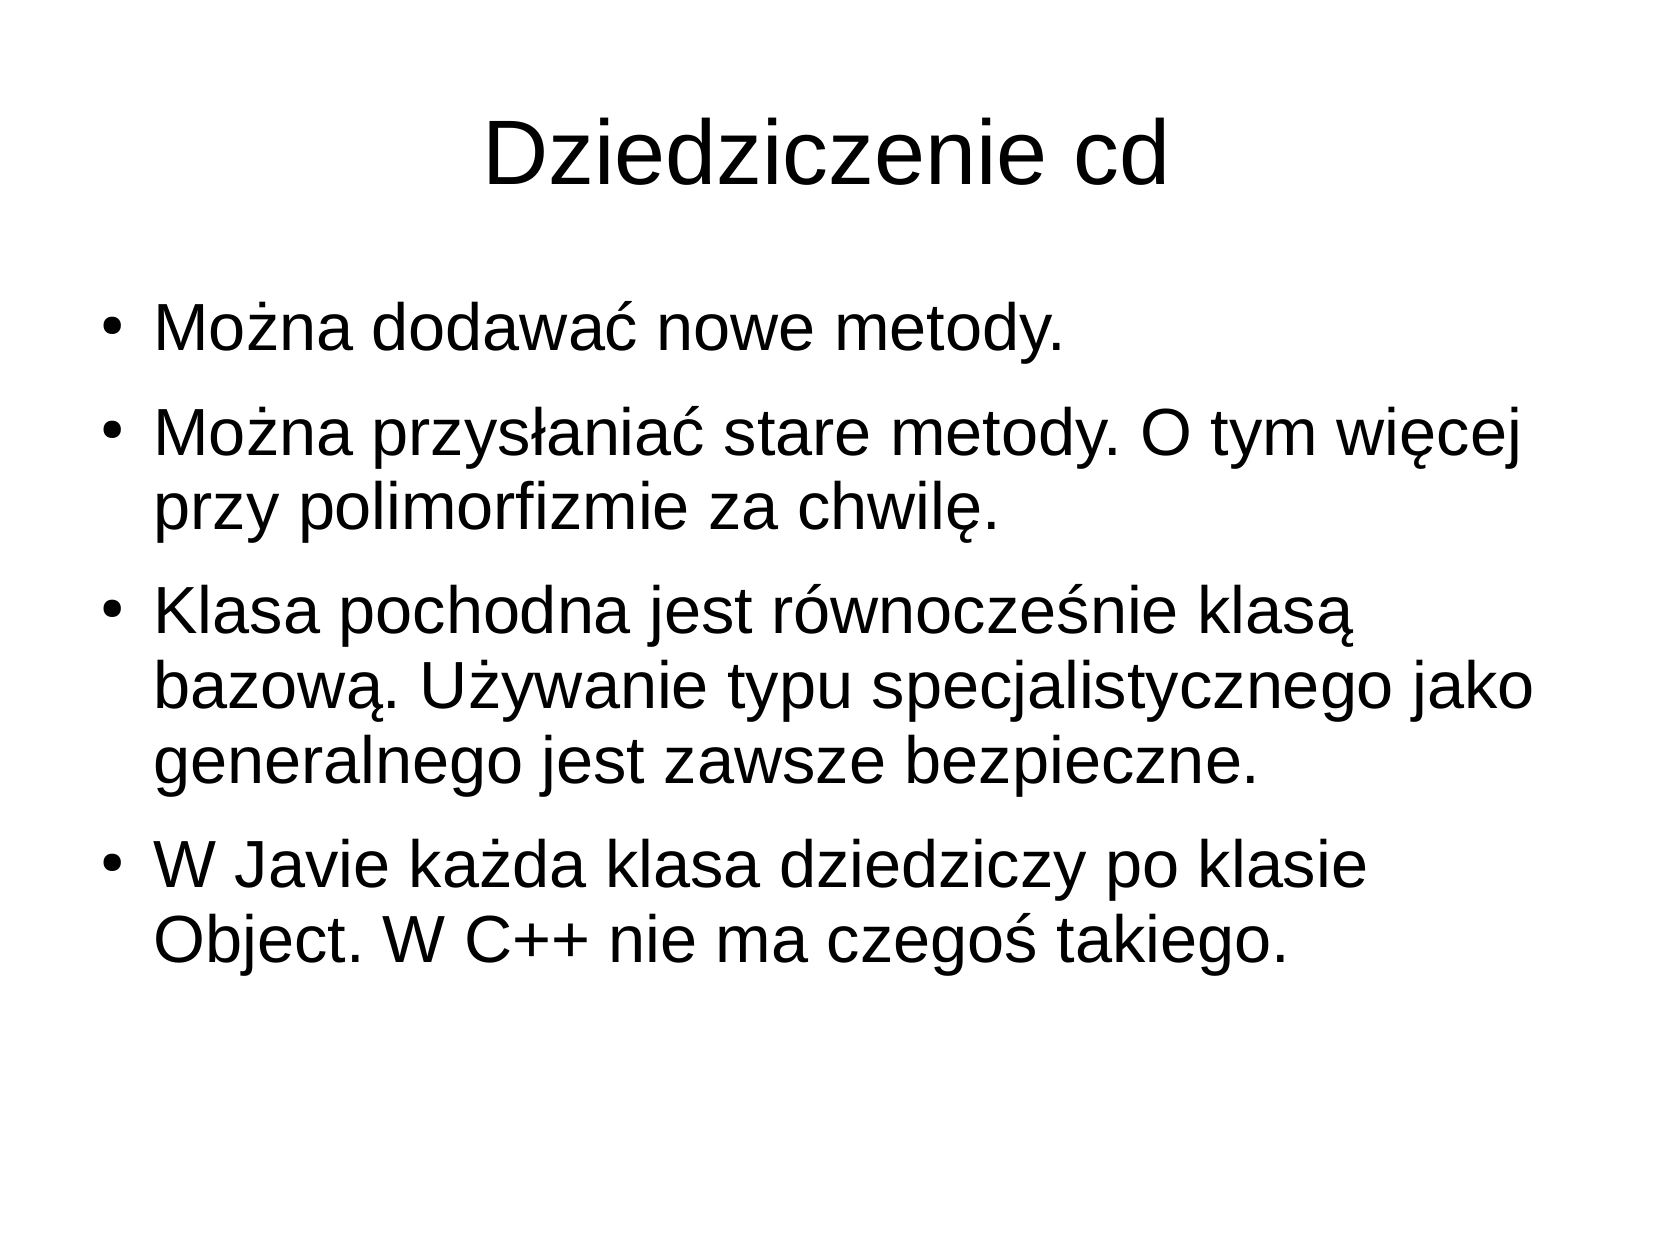

# Dziedziczenie cd
Można dodawać nowe metody.
Można przysłaniać stare metody. O tym więcej przy polimorfizmie za chwilę.
Klasa pochodna jest równocześnie klasą bazową. Używanie typu specjalistycznego jako generalnego jest zawsze bezpieczne.
W Javie każda klasa dziedziczy po klasie Object. W C++ nie ma czegoś takiego.